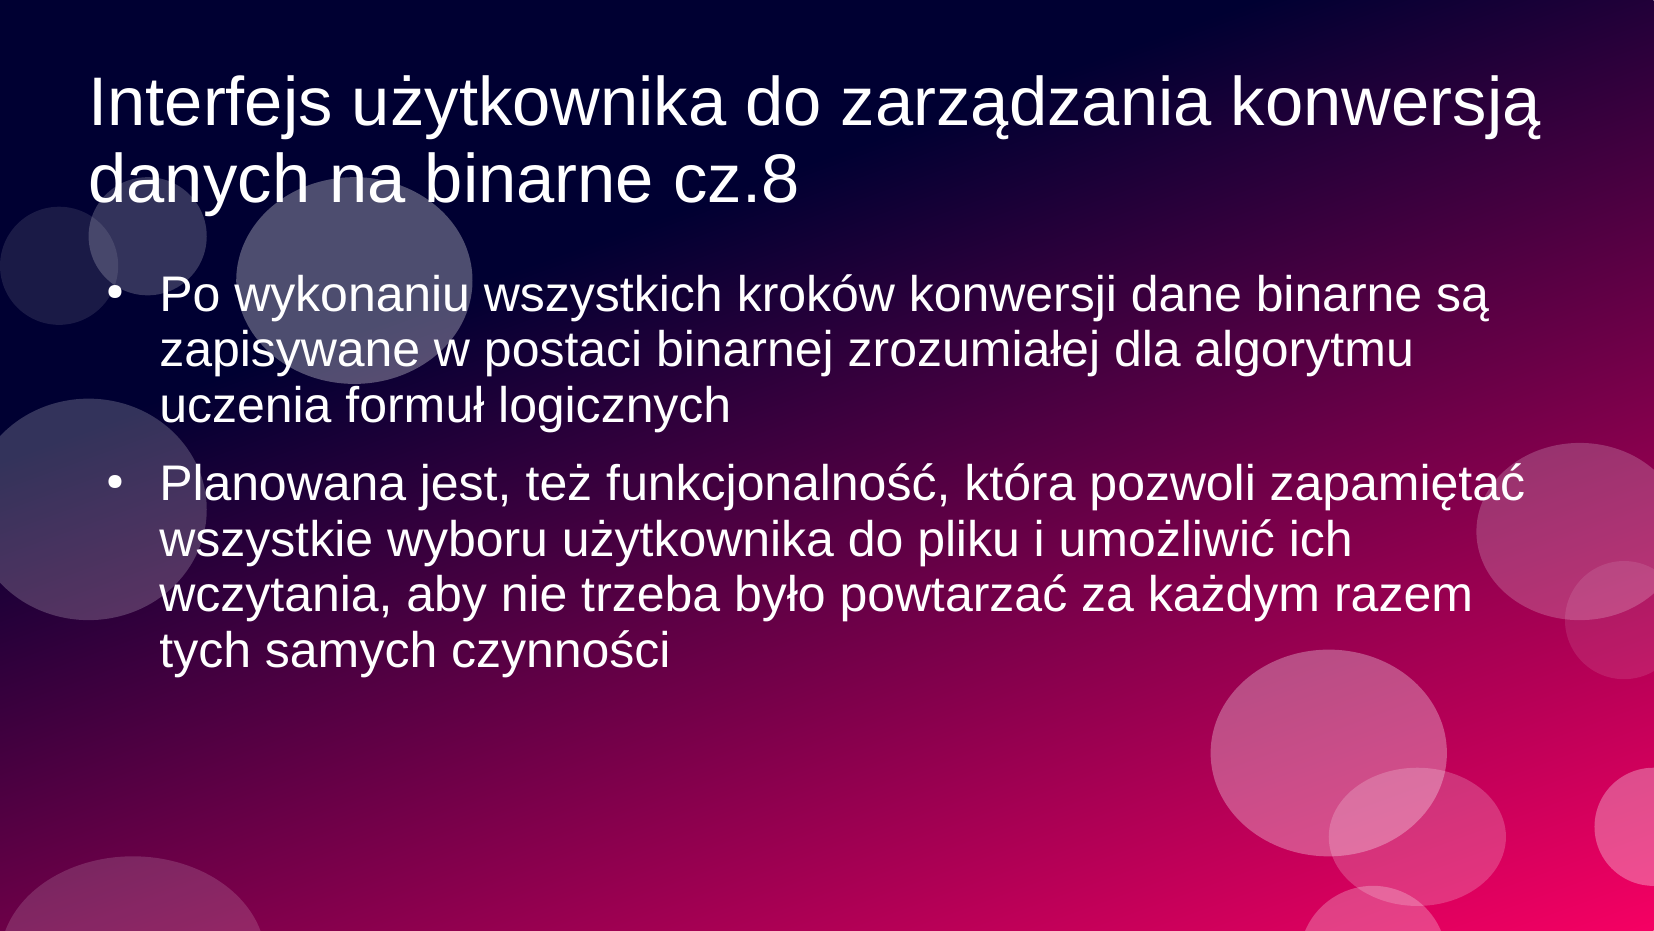

# Interfejs użytkownika do zarządzania konwersją danych na binarne cz.8
Po wykonaniu wszystkich kroków konwersji dane binarne są zapisywane w postaci binarnej zrozumiałej dla algorytmu uczenia formuł logicznych
Planowana jest, też funkcjonalność, która pozwoli zapamiętać wszystkie wyboru użytkownika do pliku i umożliwić ich wczytania, aby nie trzeba było powtarzać za każdym razem tych samych czynności